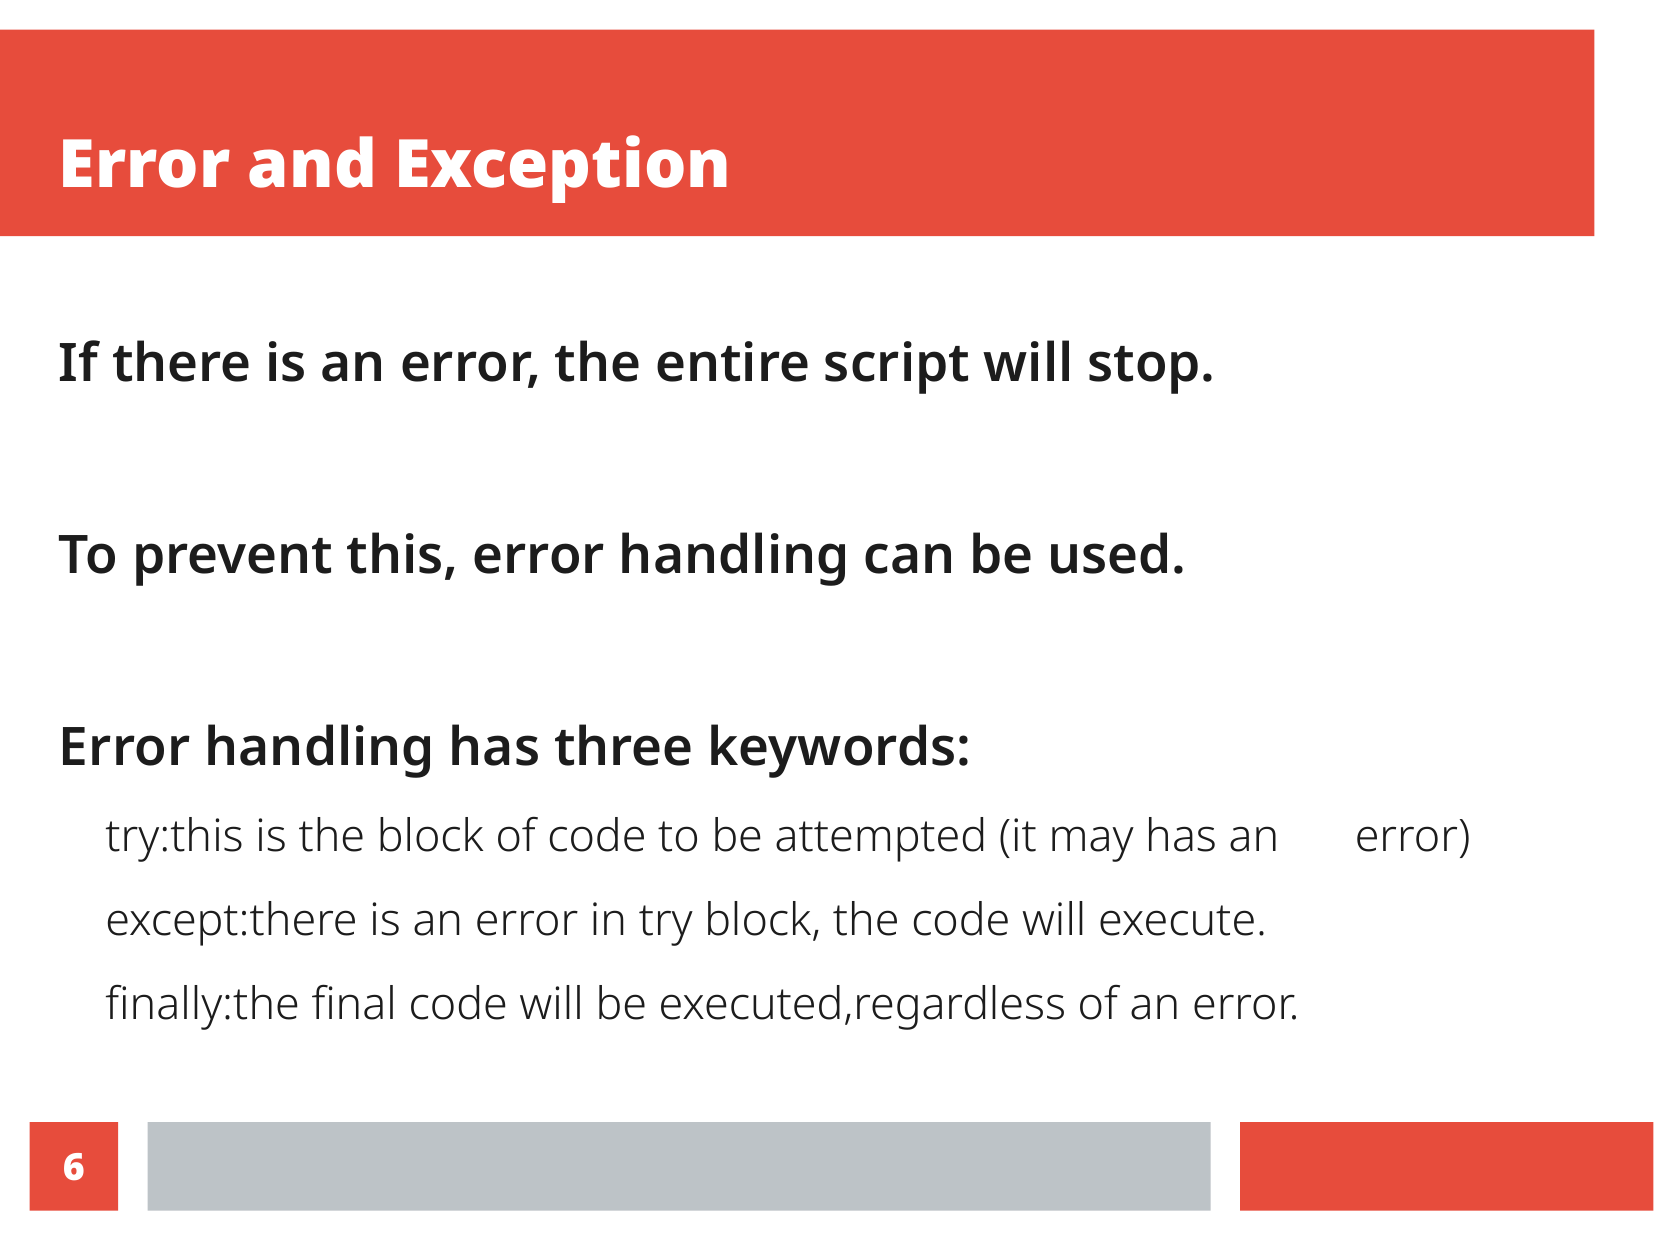

# Error and Exception
If there is an error, the entire script will stop.
To prevent this, error handling can be used.
Error handling has three keywords:
try:this is the block of code to be attempted (it may has an 		error)
except:there is an error in try block, the code will execute.
finally:the final code will be executed,regardless of an error.
6